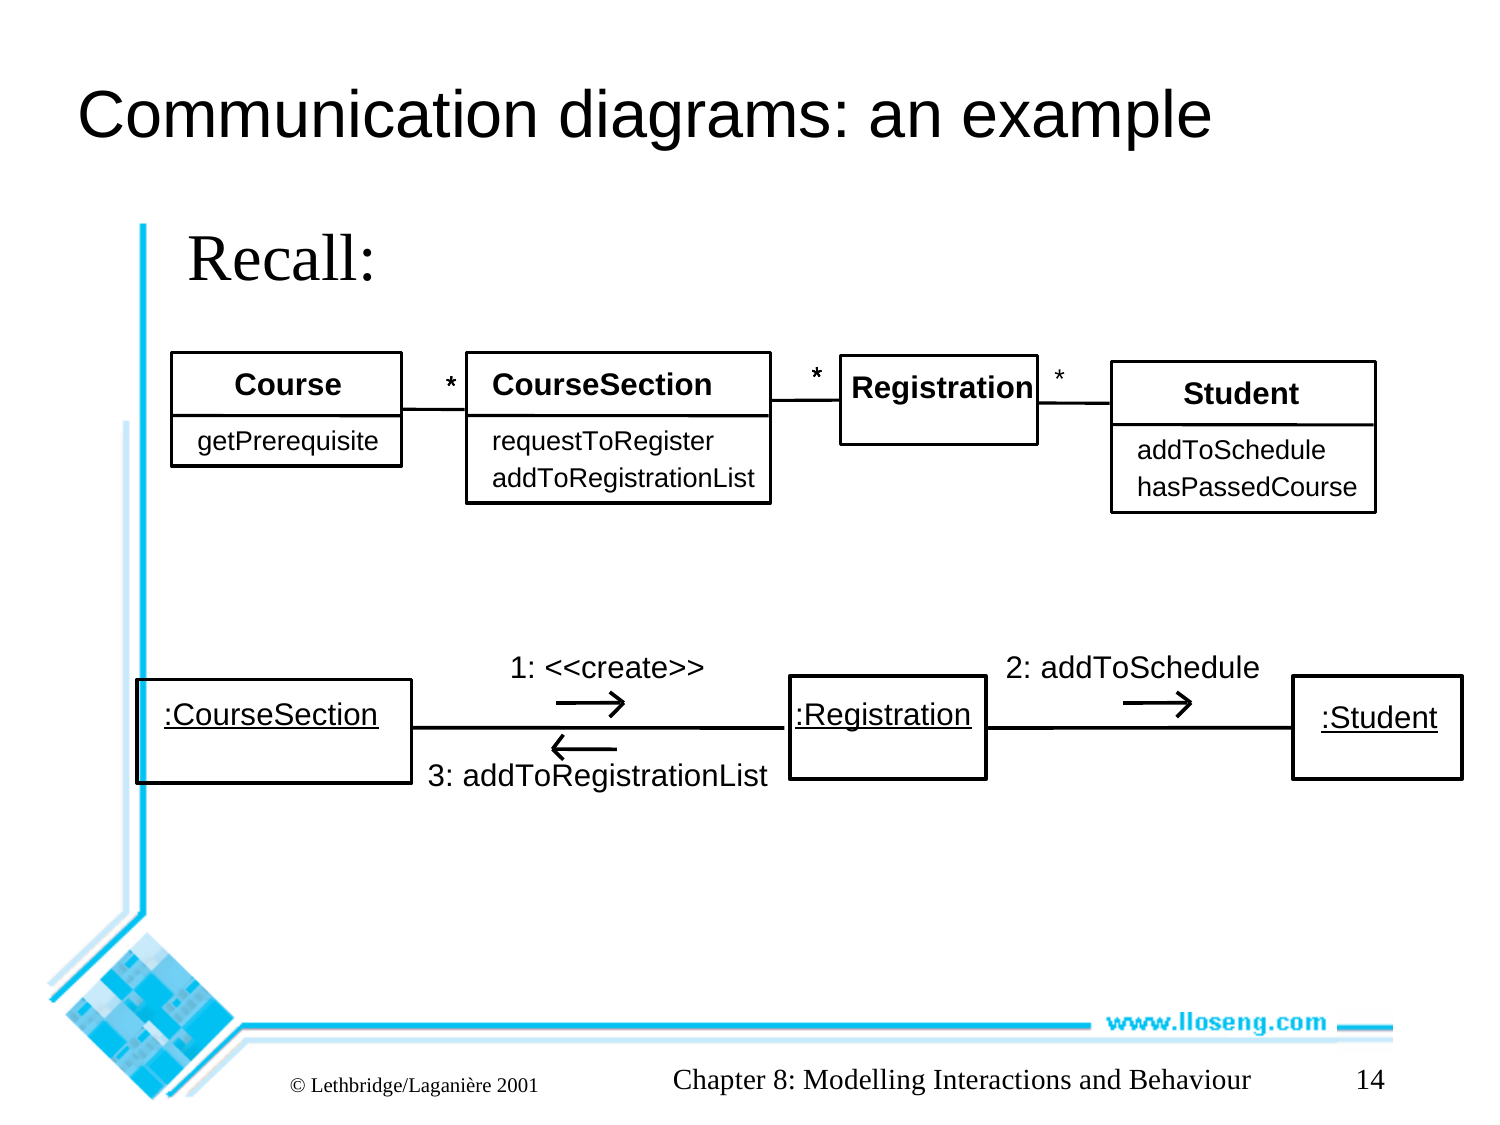

# Communication diagrams: an example
Recall:
*
*
*
*
*
*
*
Course
CourseSection
*
*
*
*
*
Registration
Student
getPrerequisite
requestToRegister
addToSchedule
addToRegistrationList
hasPassedCourse
1: <<create>>
2: addToSchedule
:Registration
:Student
:CourseSection
3: addToRegistrationList
Chapter 8: Modelling Interactions and Behaviour
© Lethbridge/Laganière 2001